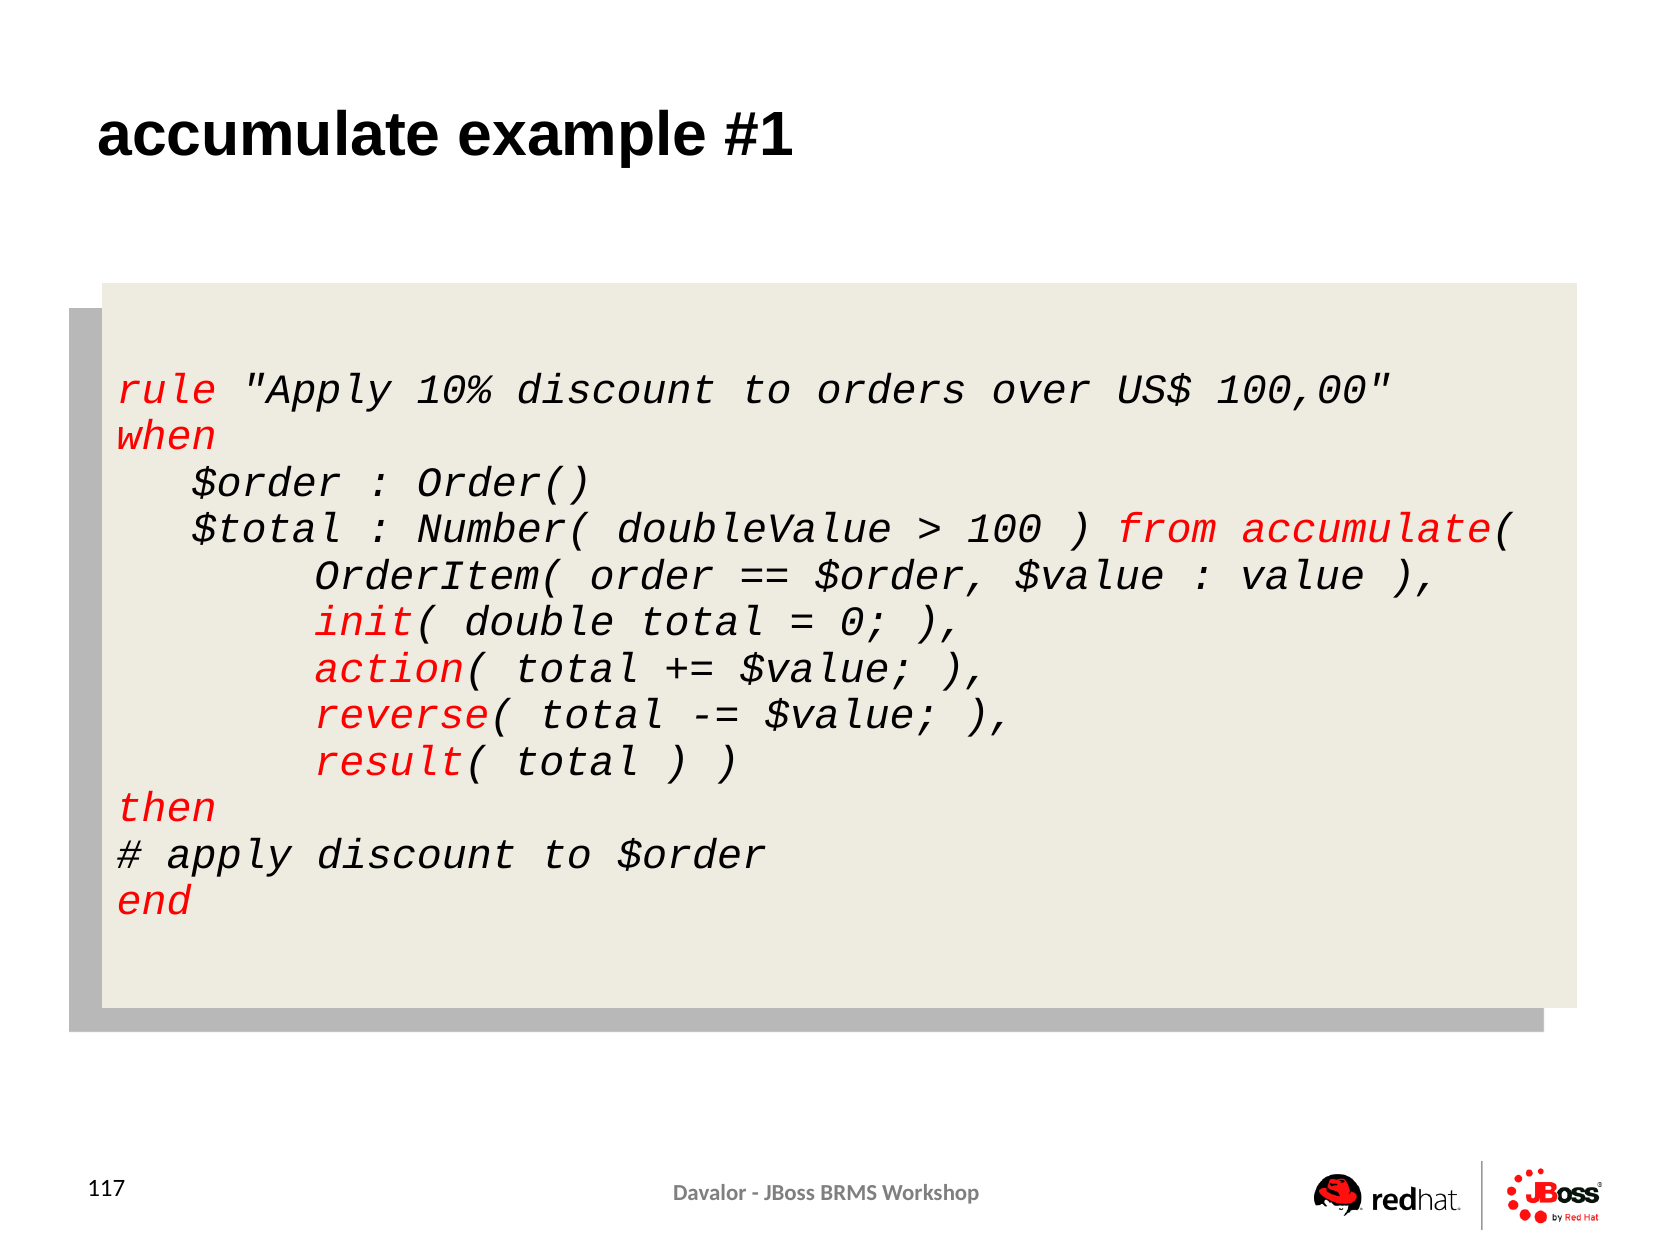

# accumulate example #1
rule "Apply 10% discount to orders over US$ 100,00"
when
 $order : Order()
 $total : Number( doubleValue > 100 ) from accumulate(
		 OrderItem( order == $order, $value : value ),
		 init( double total = 0; ),
		 action( total += $value; ),
		 reverse( total -= $value; ),
		 result( total ) )
then
# apply discount to $order
end